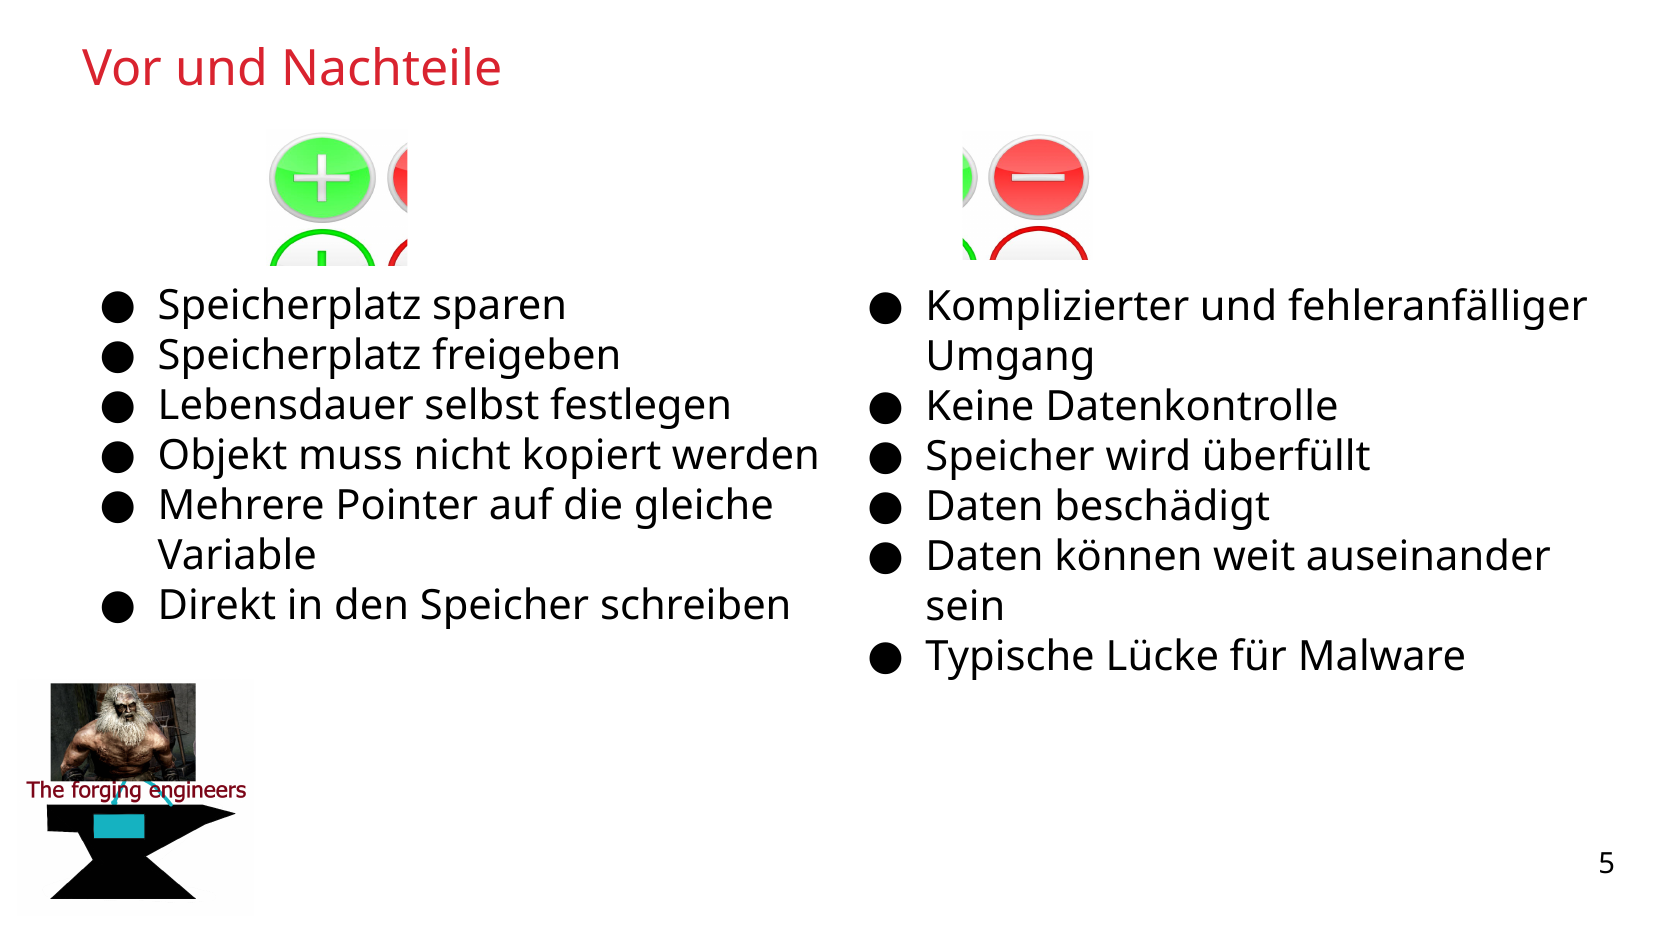

# Vor und Nachteile
Speicherplatz sparen
Speicherplatz freigeben
Lebensdauer selbst festlegen
Objekt muss nicht kopiert werden
Mehrere Pointer auf die gleiche Variable
Direkt in den Speicher schreiben
Komplizierter und fehleranfälliger Umgang
Keine Datenkontrolle
Speicher wird überfüllt
Daten beschädigt
Daten können weit auseinander sein
Typische Lücke für Malware